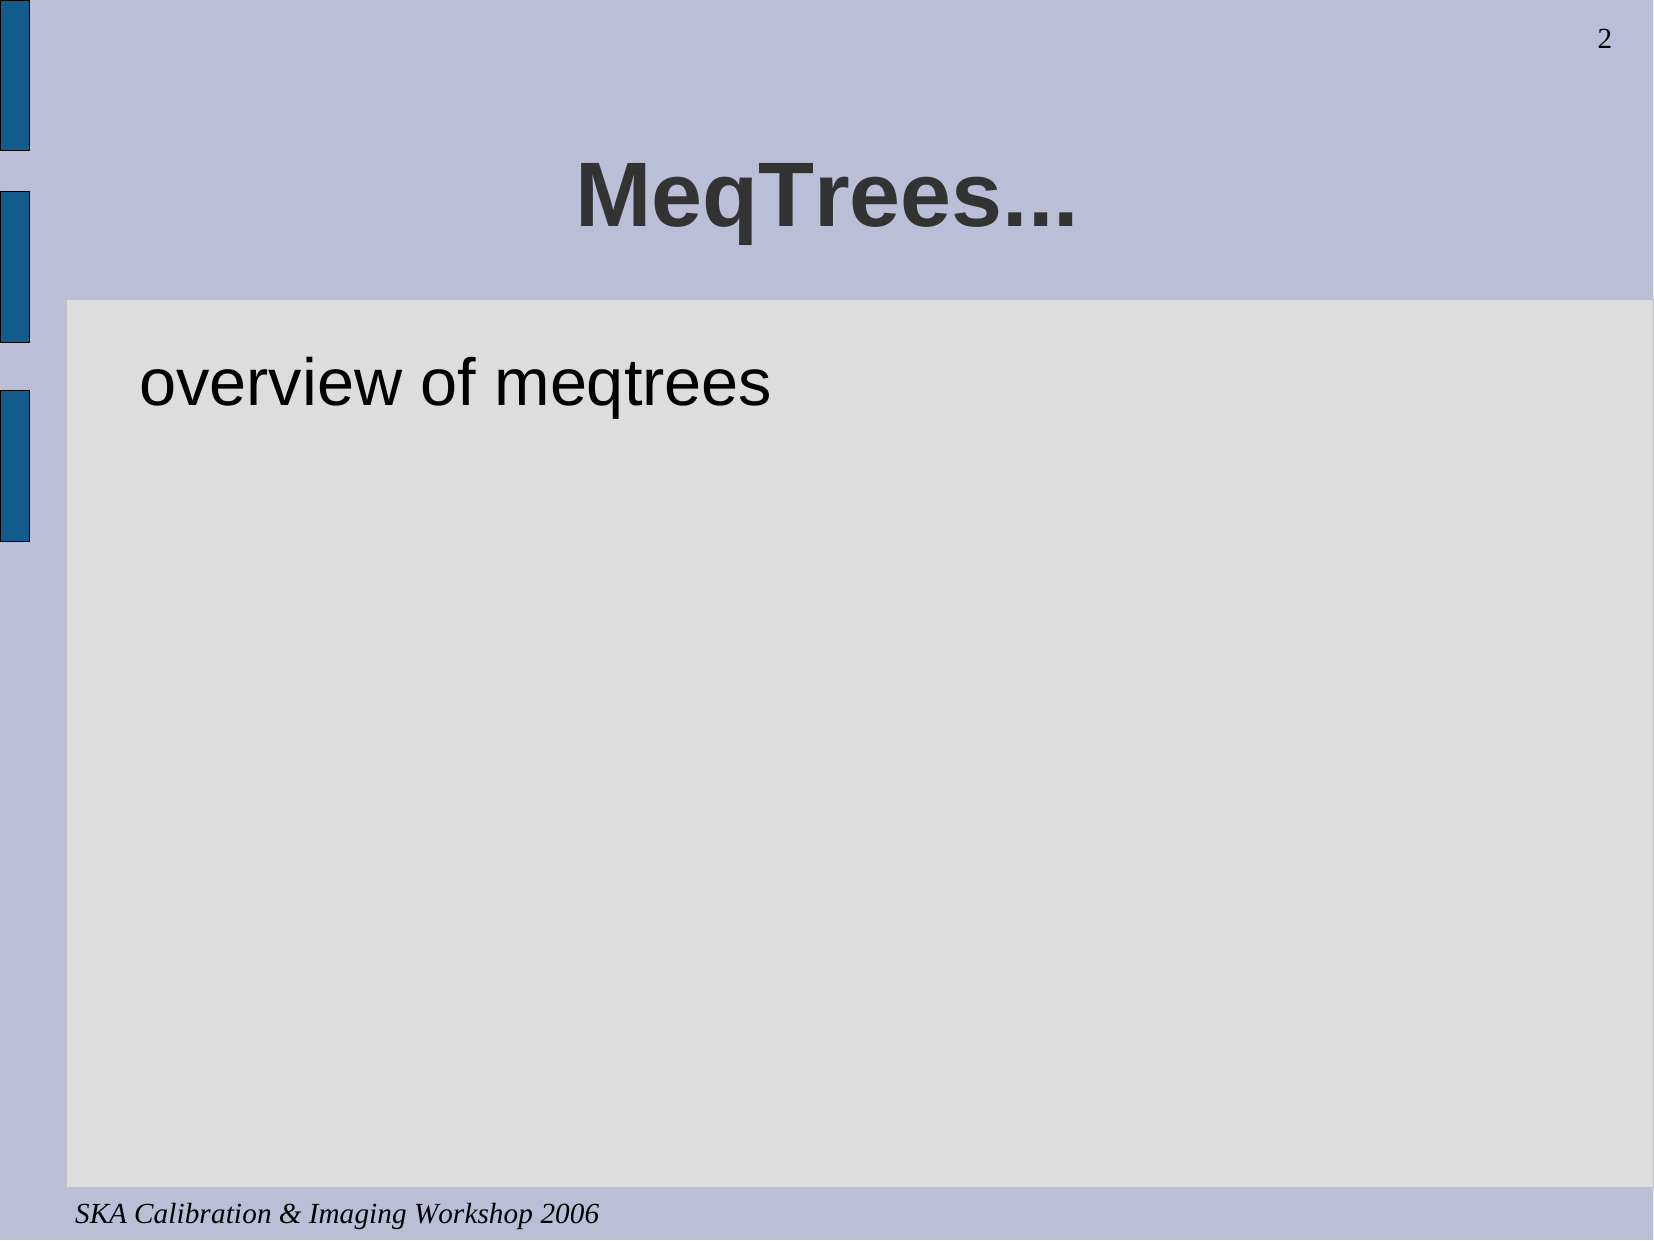

2
# MeqTrees...
overview of meqtrees
SKA Calibration & Imaging Workshop 2006